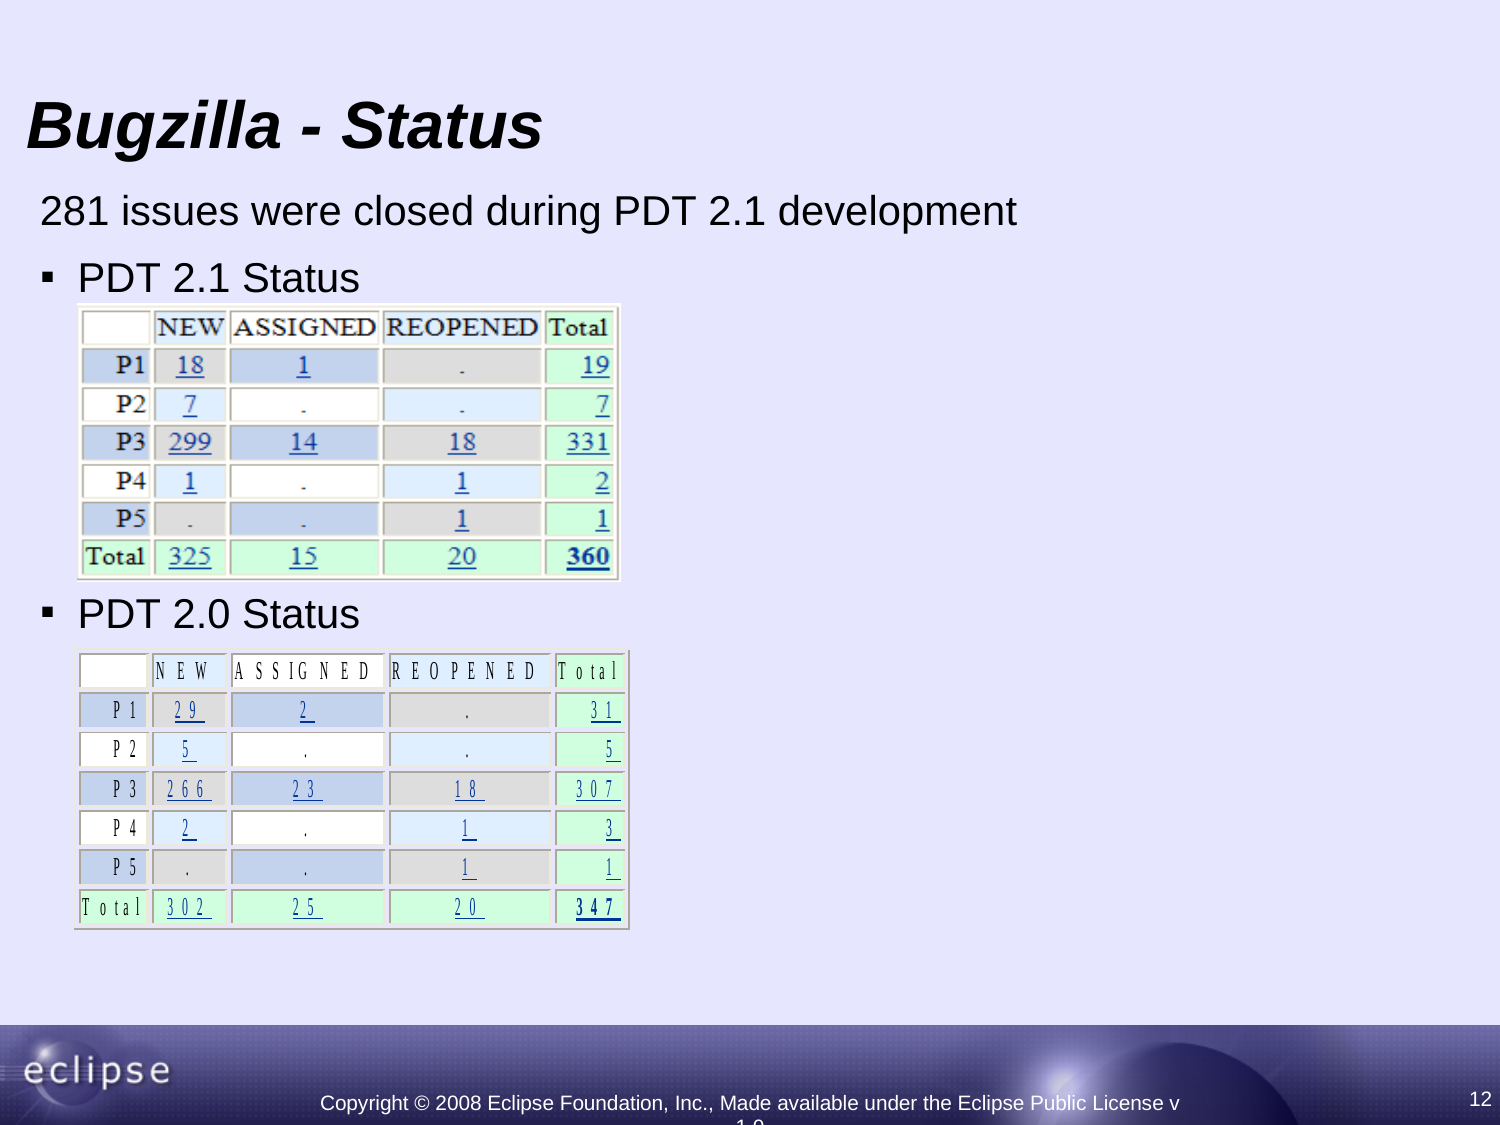

# Bugzilla - Status
281 issues were closed during PDT 2.1 development
PDT 2.1 Status
PDT 2.0 Status
12